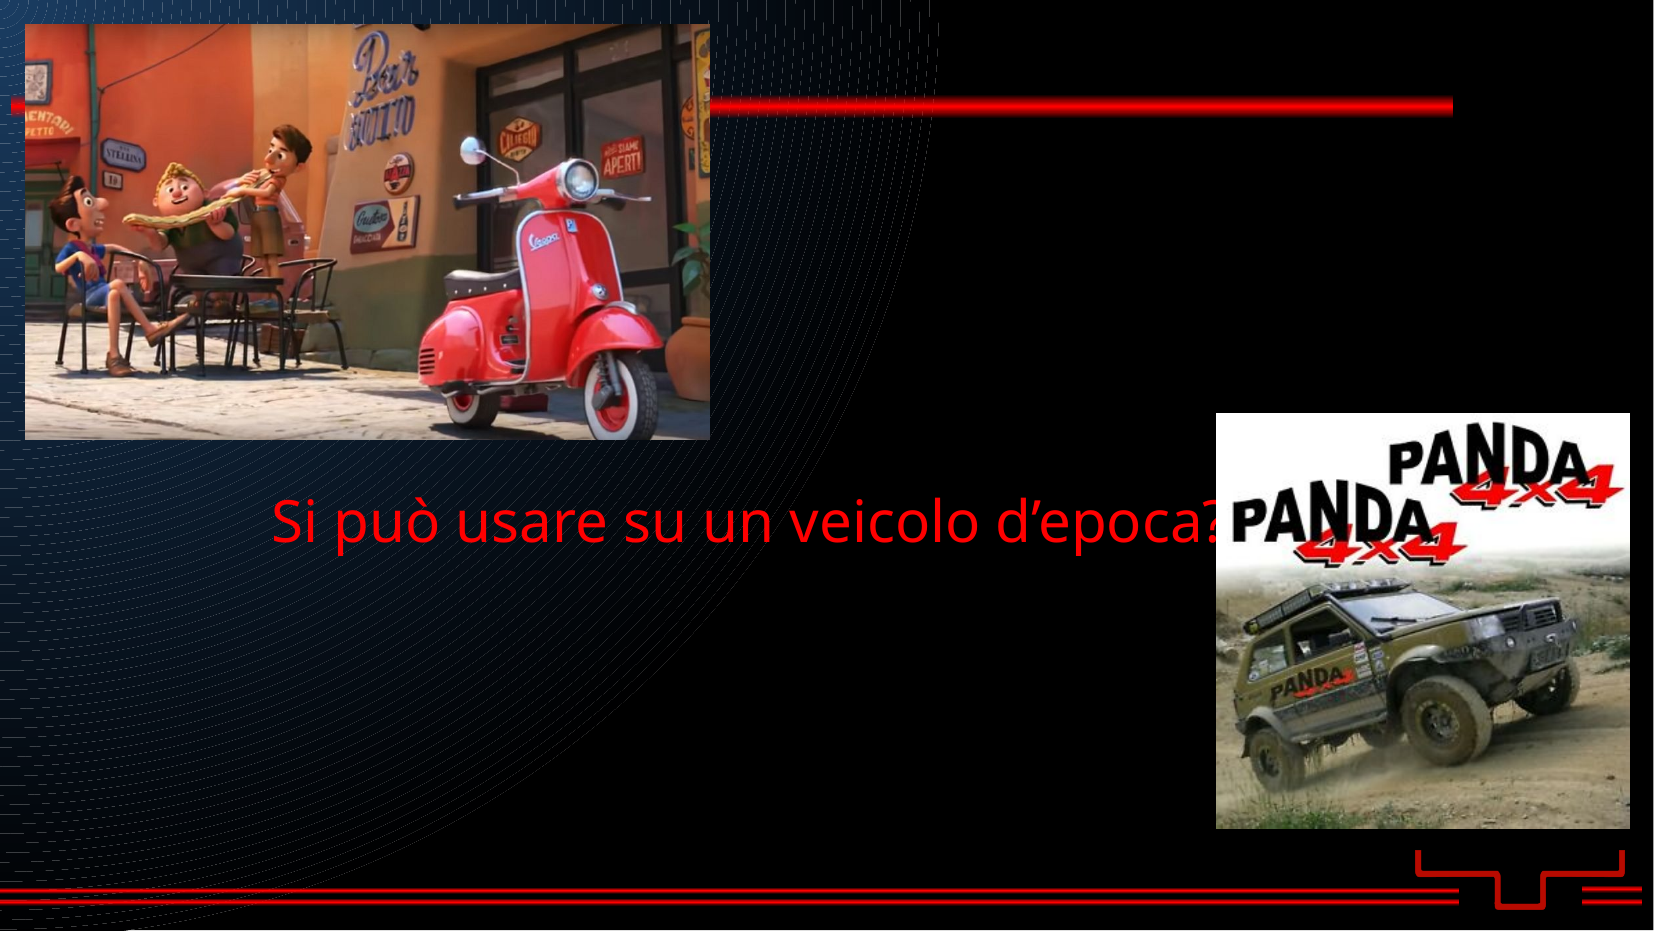

Si può usare su un veicolo d’epoca?